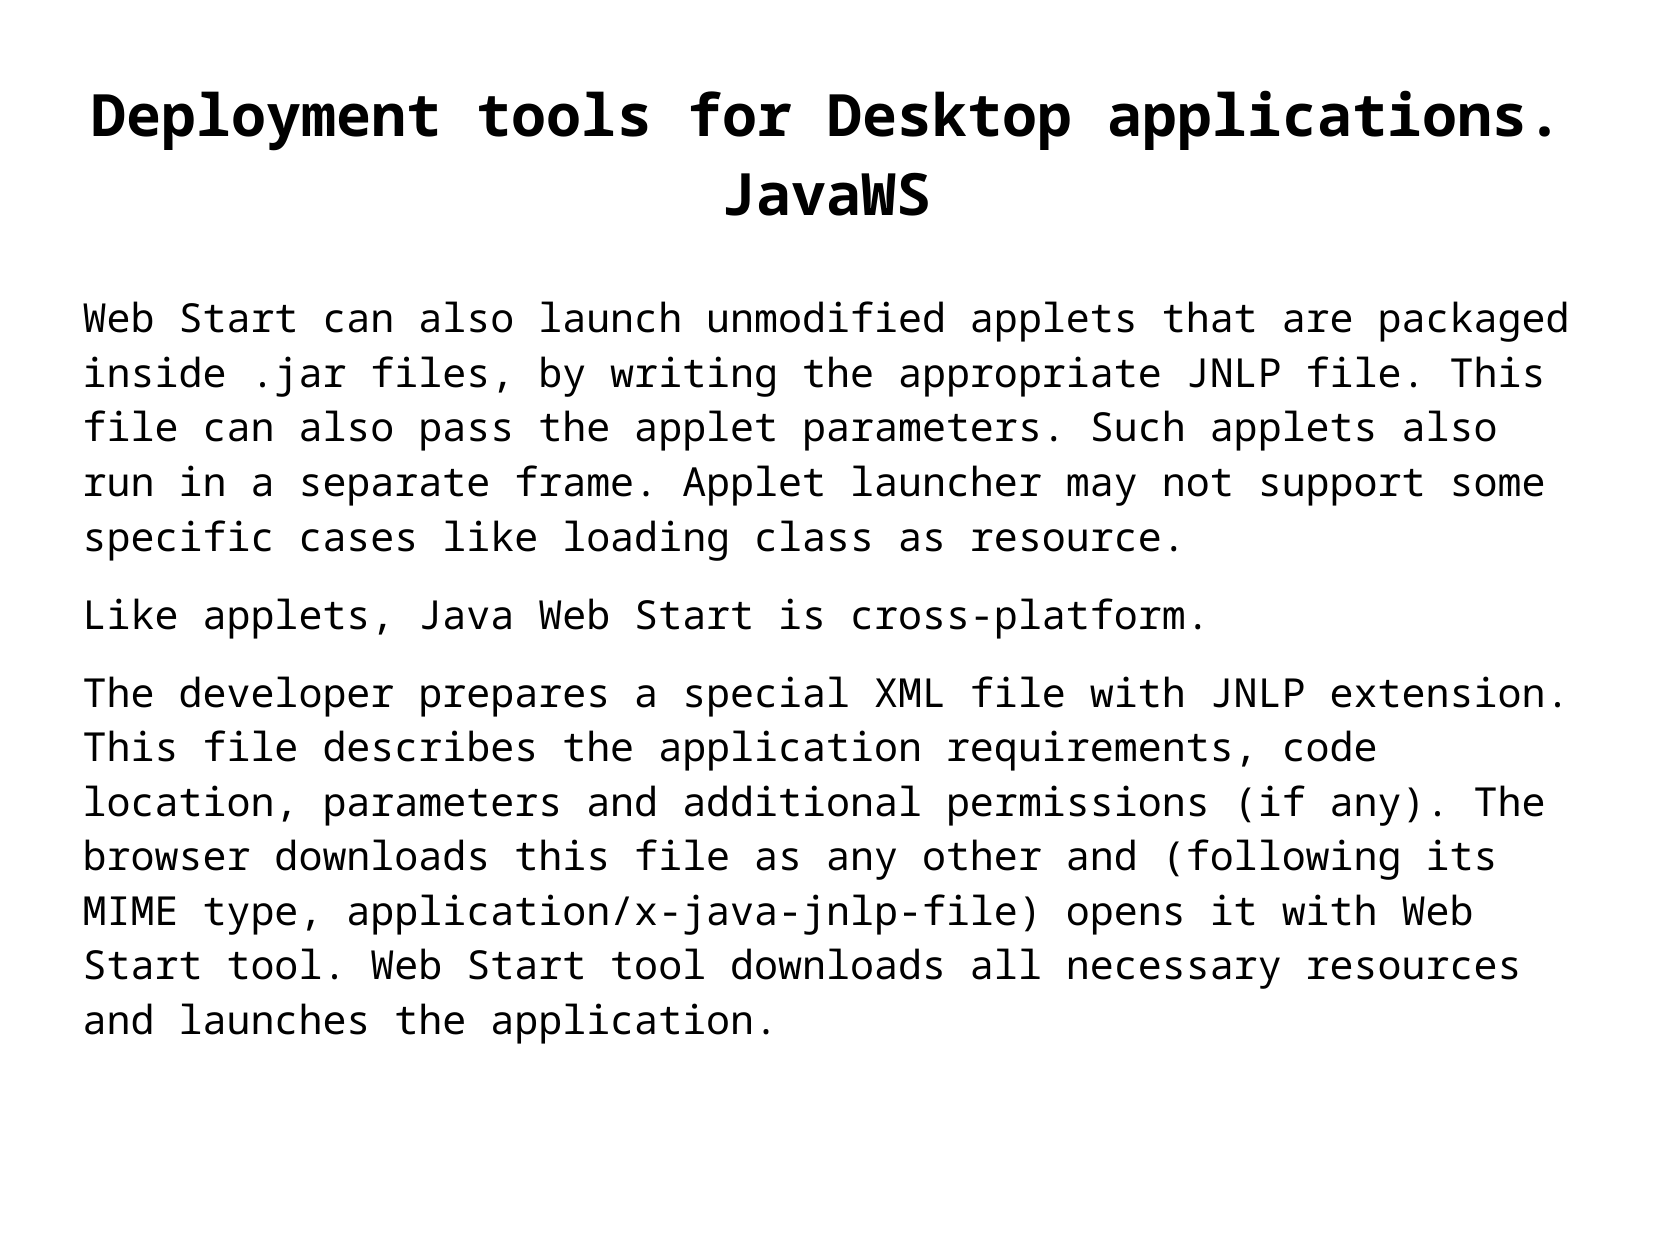

# Deployment tools for Desktop applications. JavaWS
Web Start can also launch unmodified applets that are packaged inside .jar files, by writing the appropriate JNLP file. This file can also pass the applet parameters. Such applets also run in a separate frame. Applet launcher may not support some specific cases like loading class as resource.
Like applets, Java Web Start is cross-platform.
The developer prepares a special XML file with JNLP extension. This file describes the application requirements, code location, parameters and additional permissions (if any). The browser downloads this file as any other and (following its MIME type, application/x-java-jnlp-file) opens it with Web Start tool. Web Start tool downloads all necessary resources and launches the application.